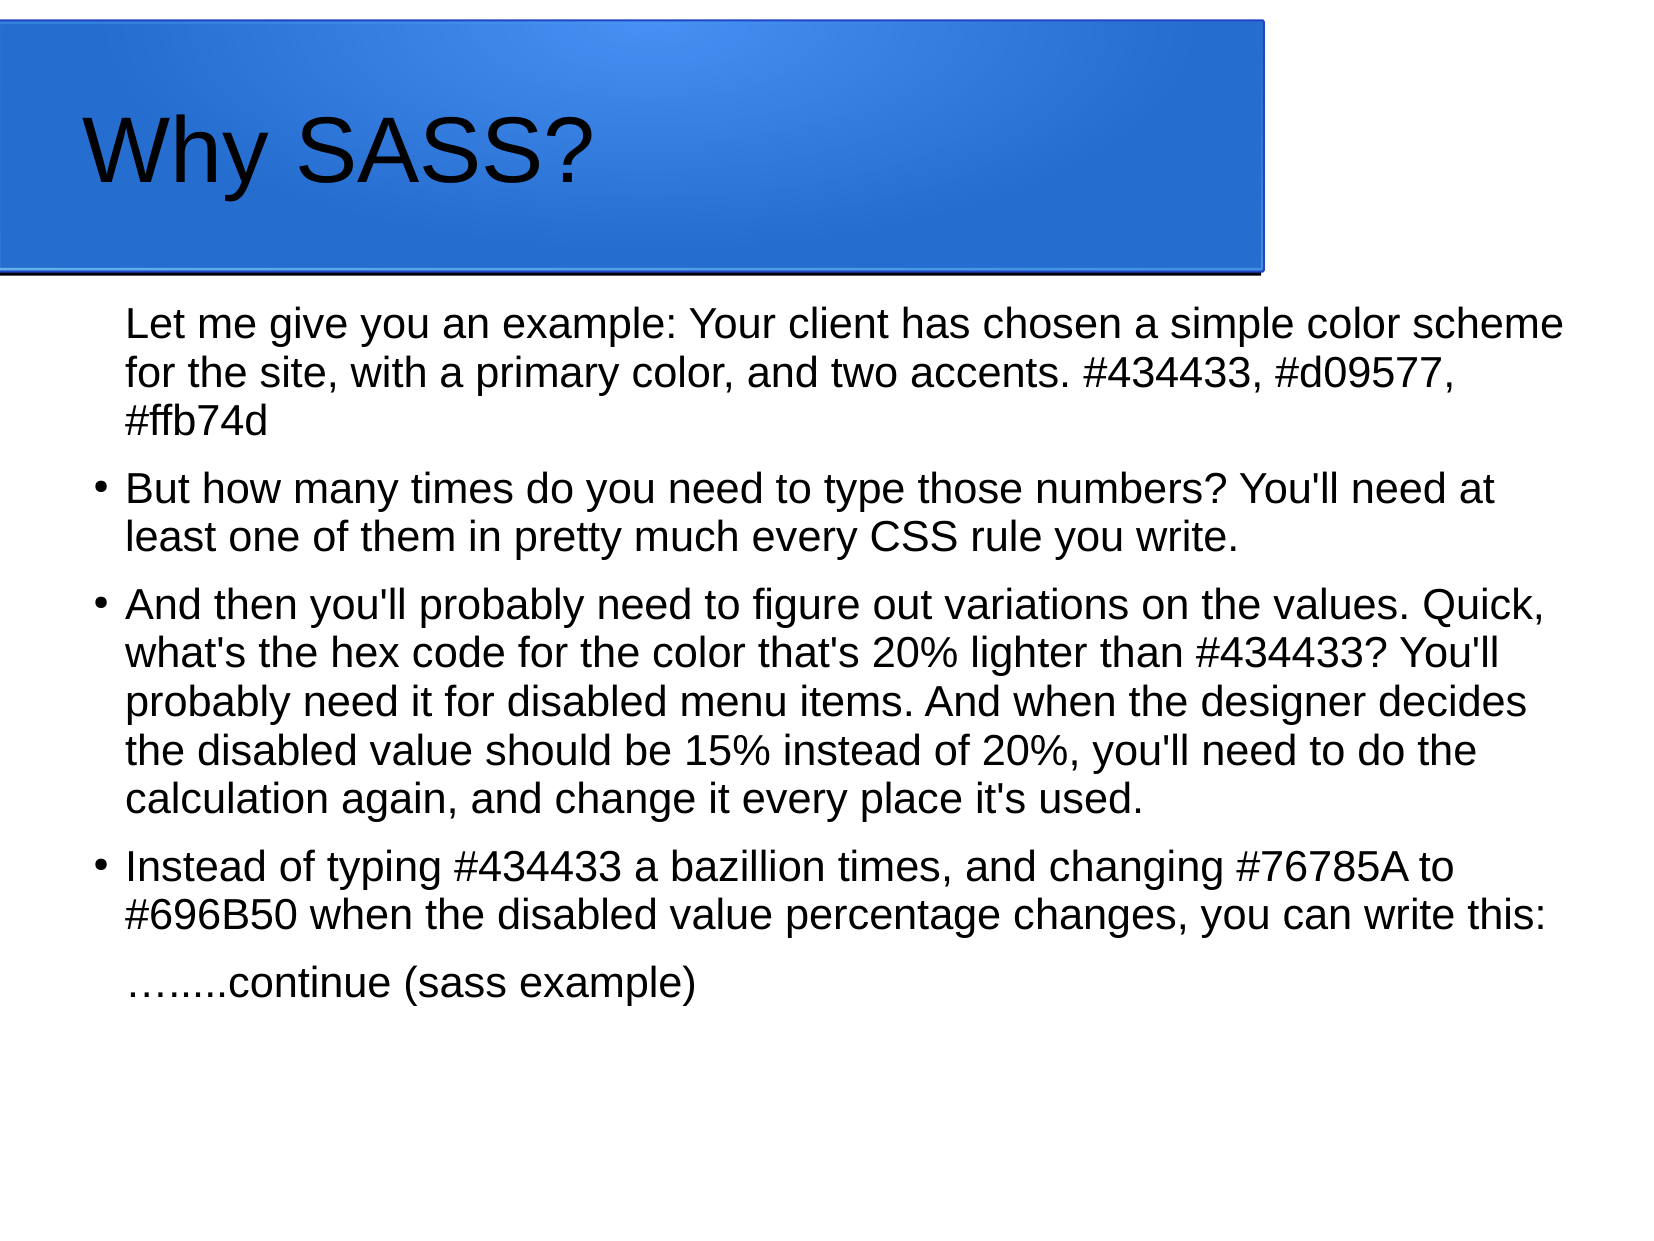

# Why SASS?
Let me give you an example: Your client has chosen a simple color scheme for the site, with a primary color, and two accents. #434433, #d09577, #ffb74d
But how many times do you need to type those numbers? You'll need at least one of them in pretty much every CSS rule you write.
And then you'll probably need to figure out variations on the values. Quick, what's the hex code for the color that's 20% lighter than #434433? You'll probably need it for disabled menu items. And when the designer decides the disabled value should be 15% instead of 20%, you'll need to do the calculation again, and change it every place it's used.
Instead of typing #434433 a bazillion times, and changing #76785A to #696B50 when the disabled value percentage changes, you can write this:
….....continue (sass example)